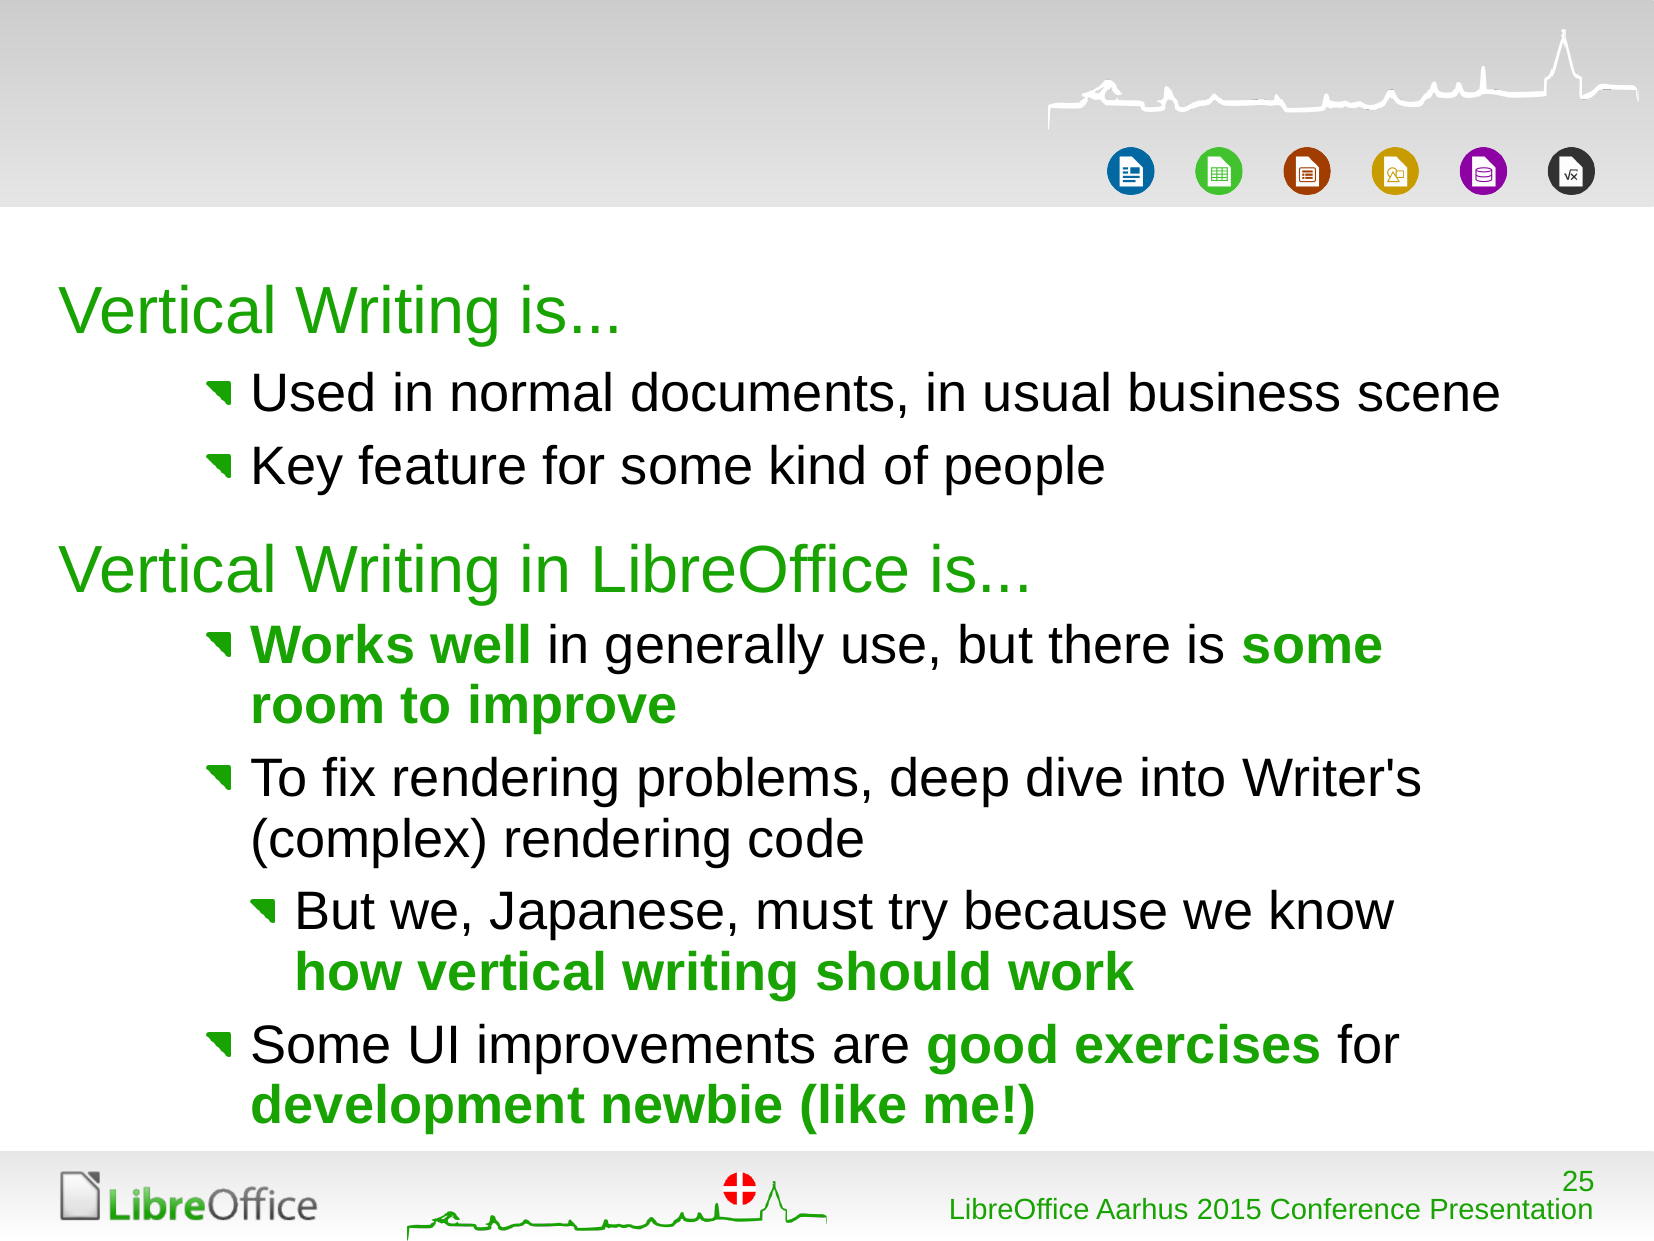

# Vertical Writing is...
Used in normal documents, in usual business scene
Key feature for some kind of people
Vertical Writing in LibreOffice is...
Works well in generally use, but there is some room to improve
To fix rendering problems, deep dive into Writer's (complex) rendering code
But we, Japanese, must try because we know how vertical writing should work
Some UI improvements are good exercises for development newbie (like me!)
25
LibreOffice Aarhus 2015 Conference Presentation